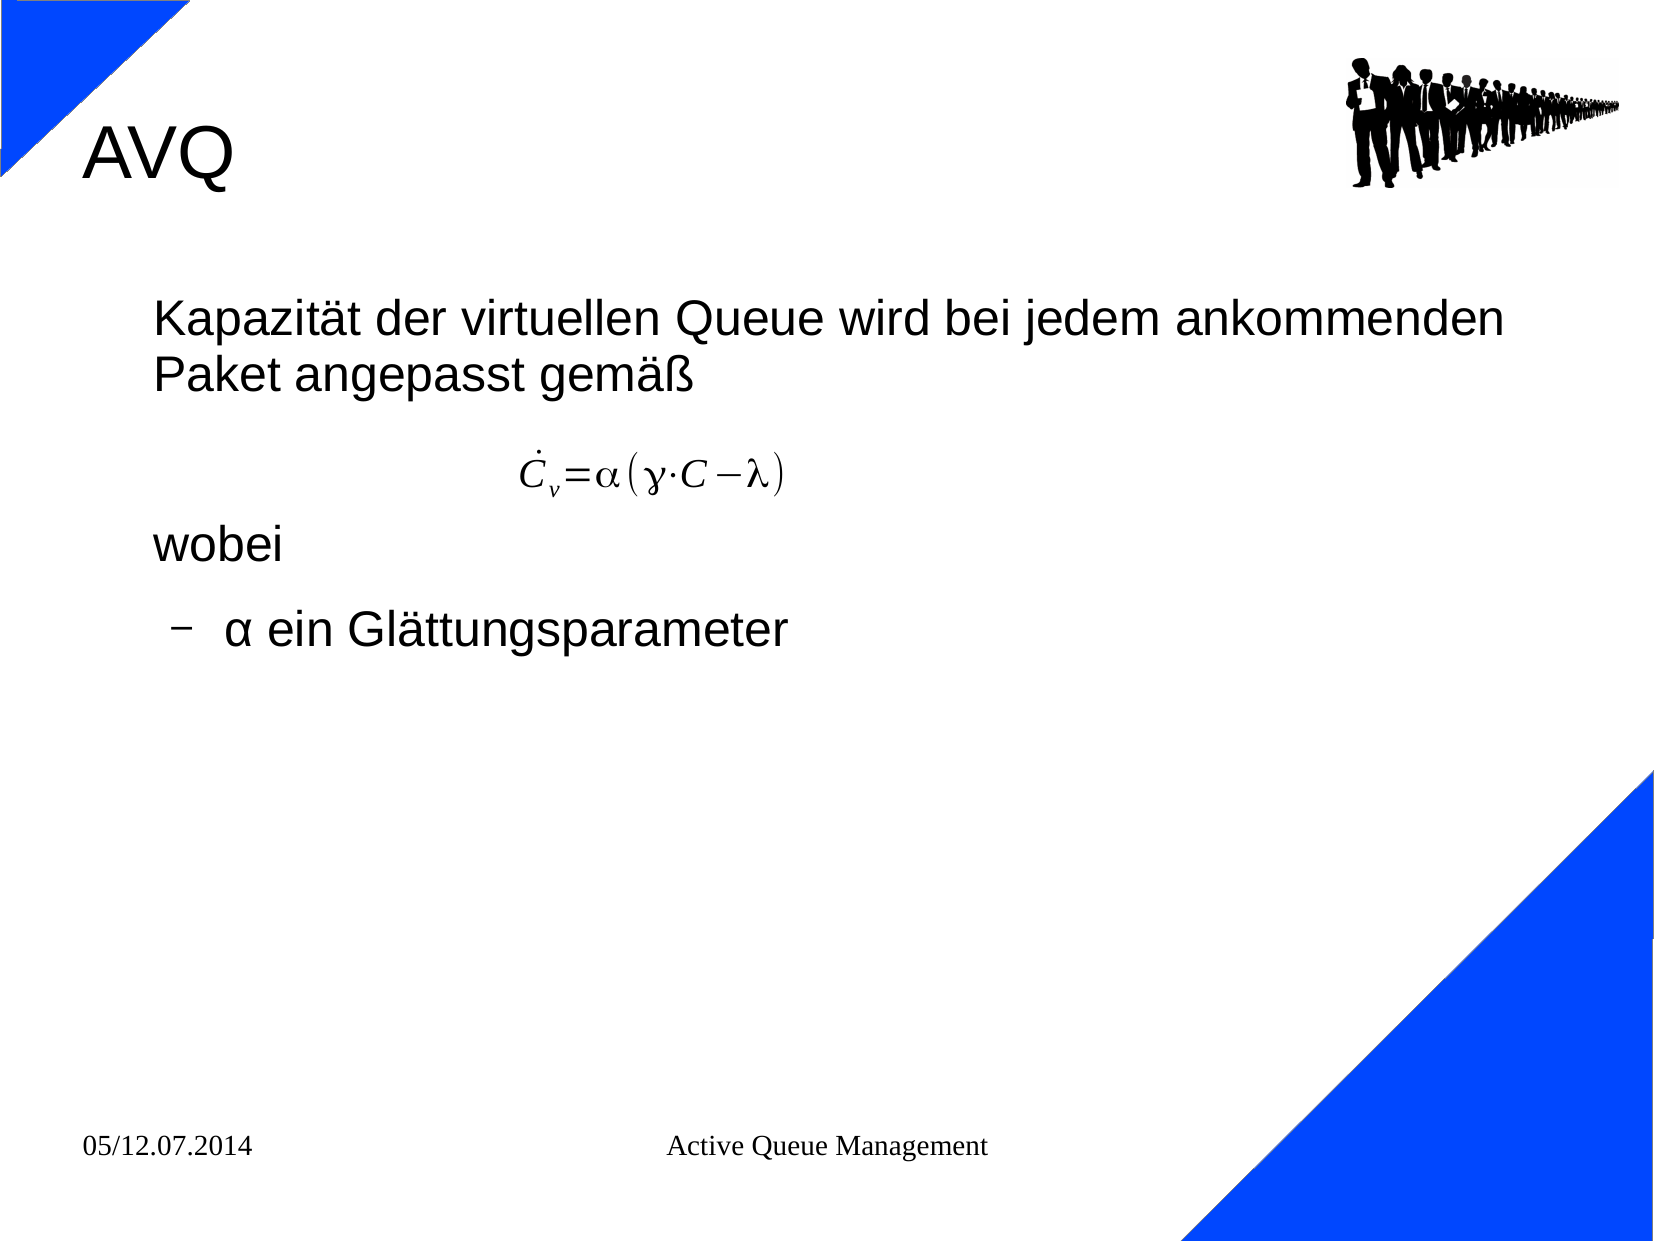

# AVQ
Kapazität der virtuellen Queue wird bei jedem ankommenden Paket angepasst gemäß
wobei
α ein Glättungsparameter
05/12.07.2014
Active Queue Management
49